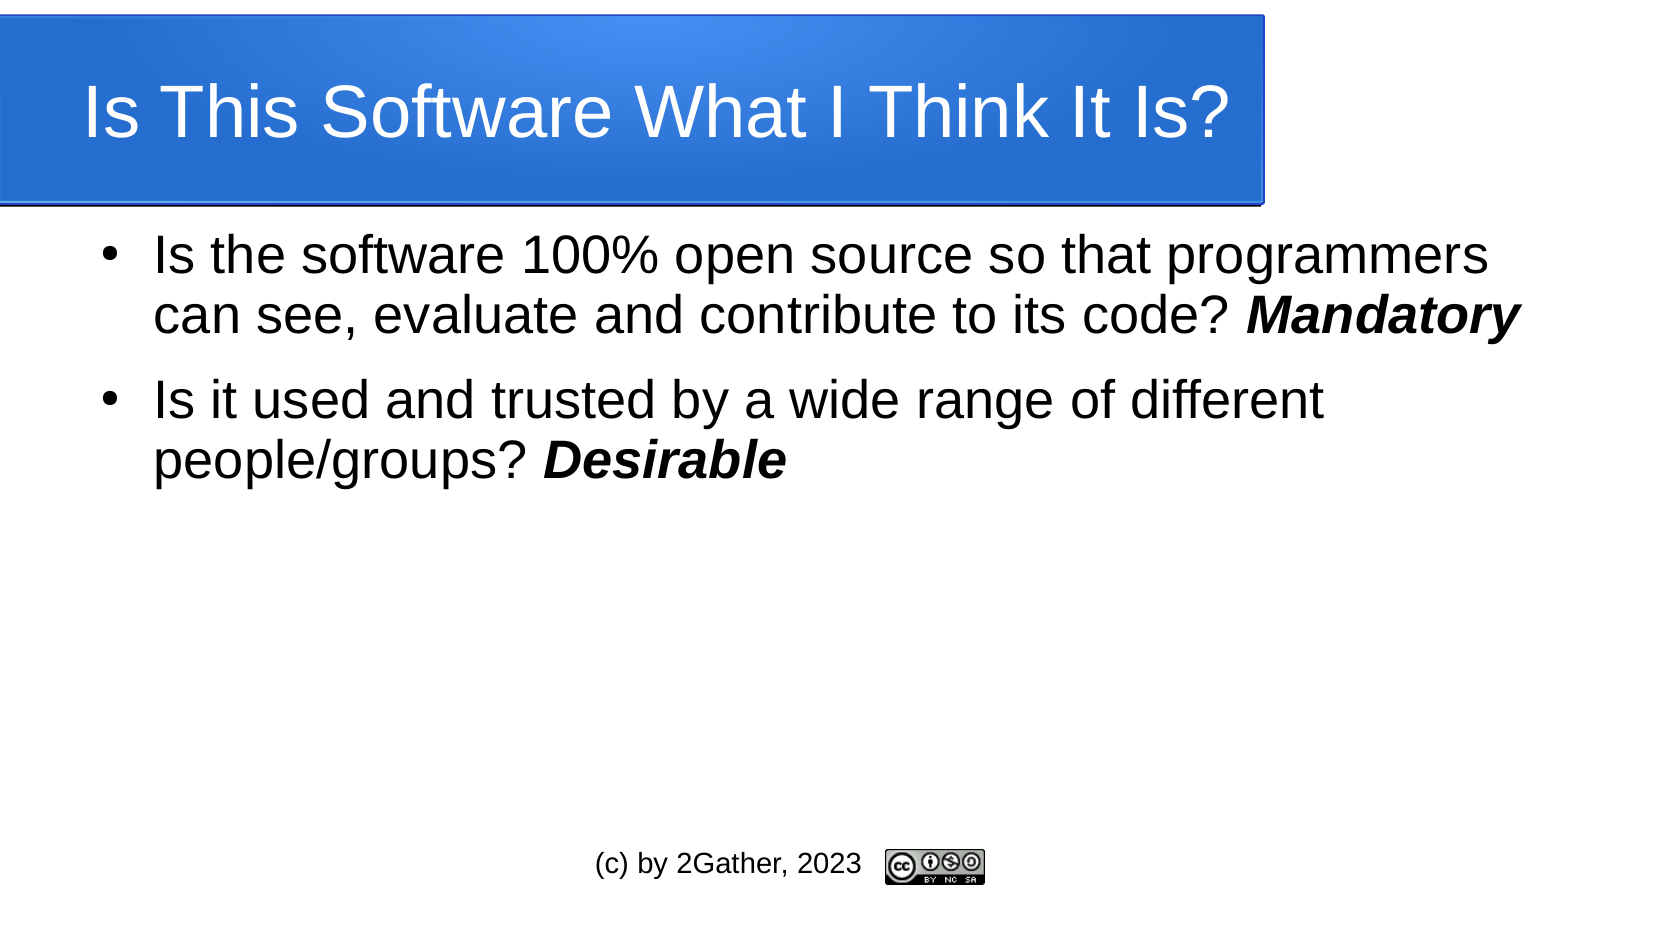

# Is This Software What I Think It Is?
Is the software 100% open source so that programmers can see, evaluate and contribute to its code? Mandatory
Is it used and trusted by a wide range of different people/groups? Desirable